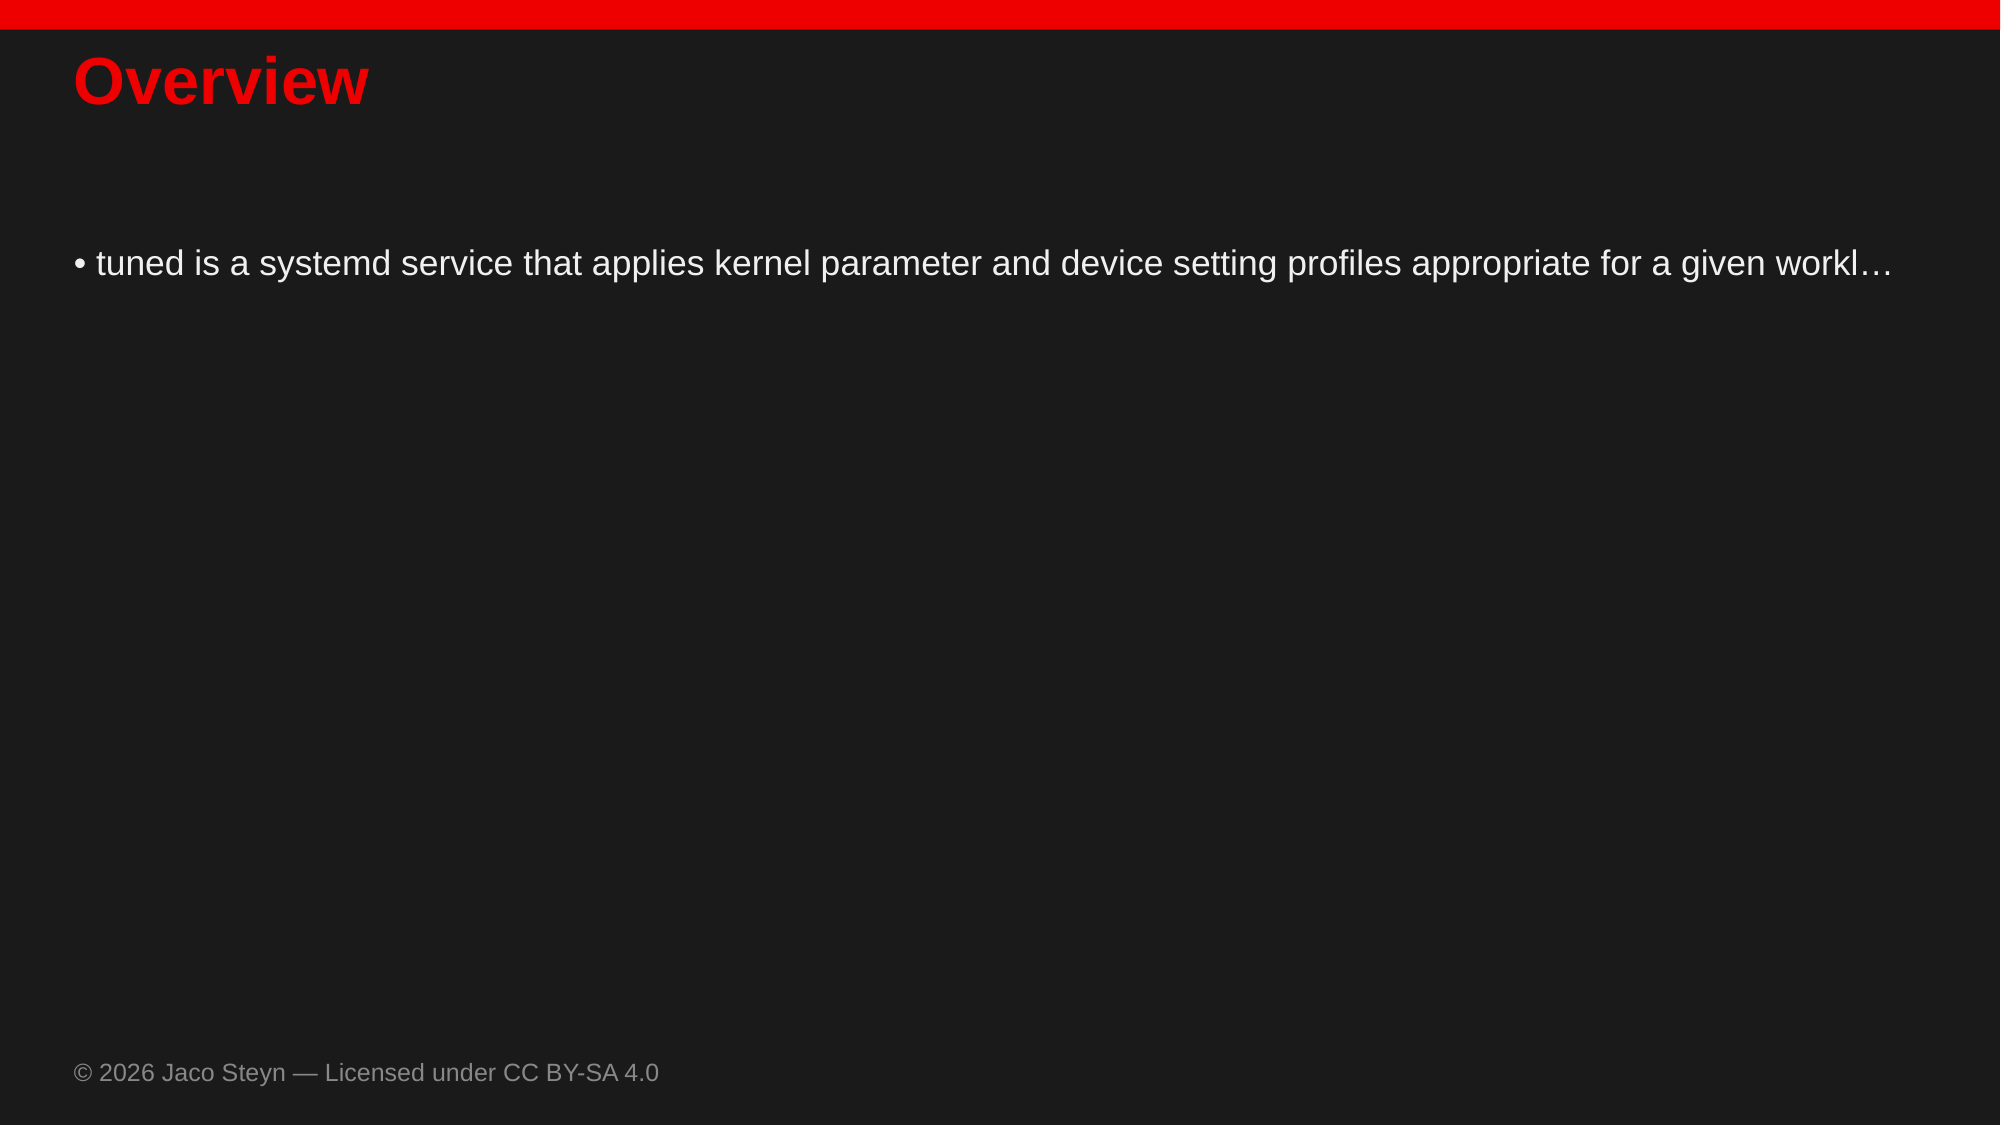

Overview
• tuned is a systemd service that applies kernel parameter and device setting profiles appropriate for a given workl…
© 2026 Jaco Steyn — Licensed under CC BY-SA 4.0